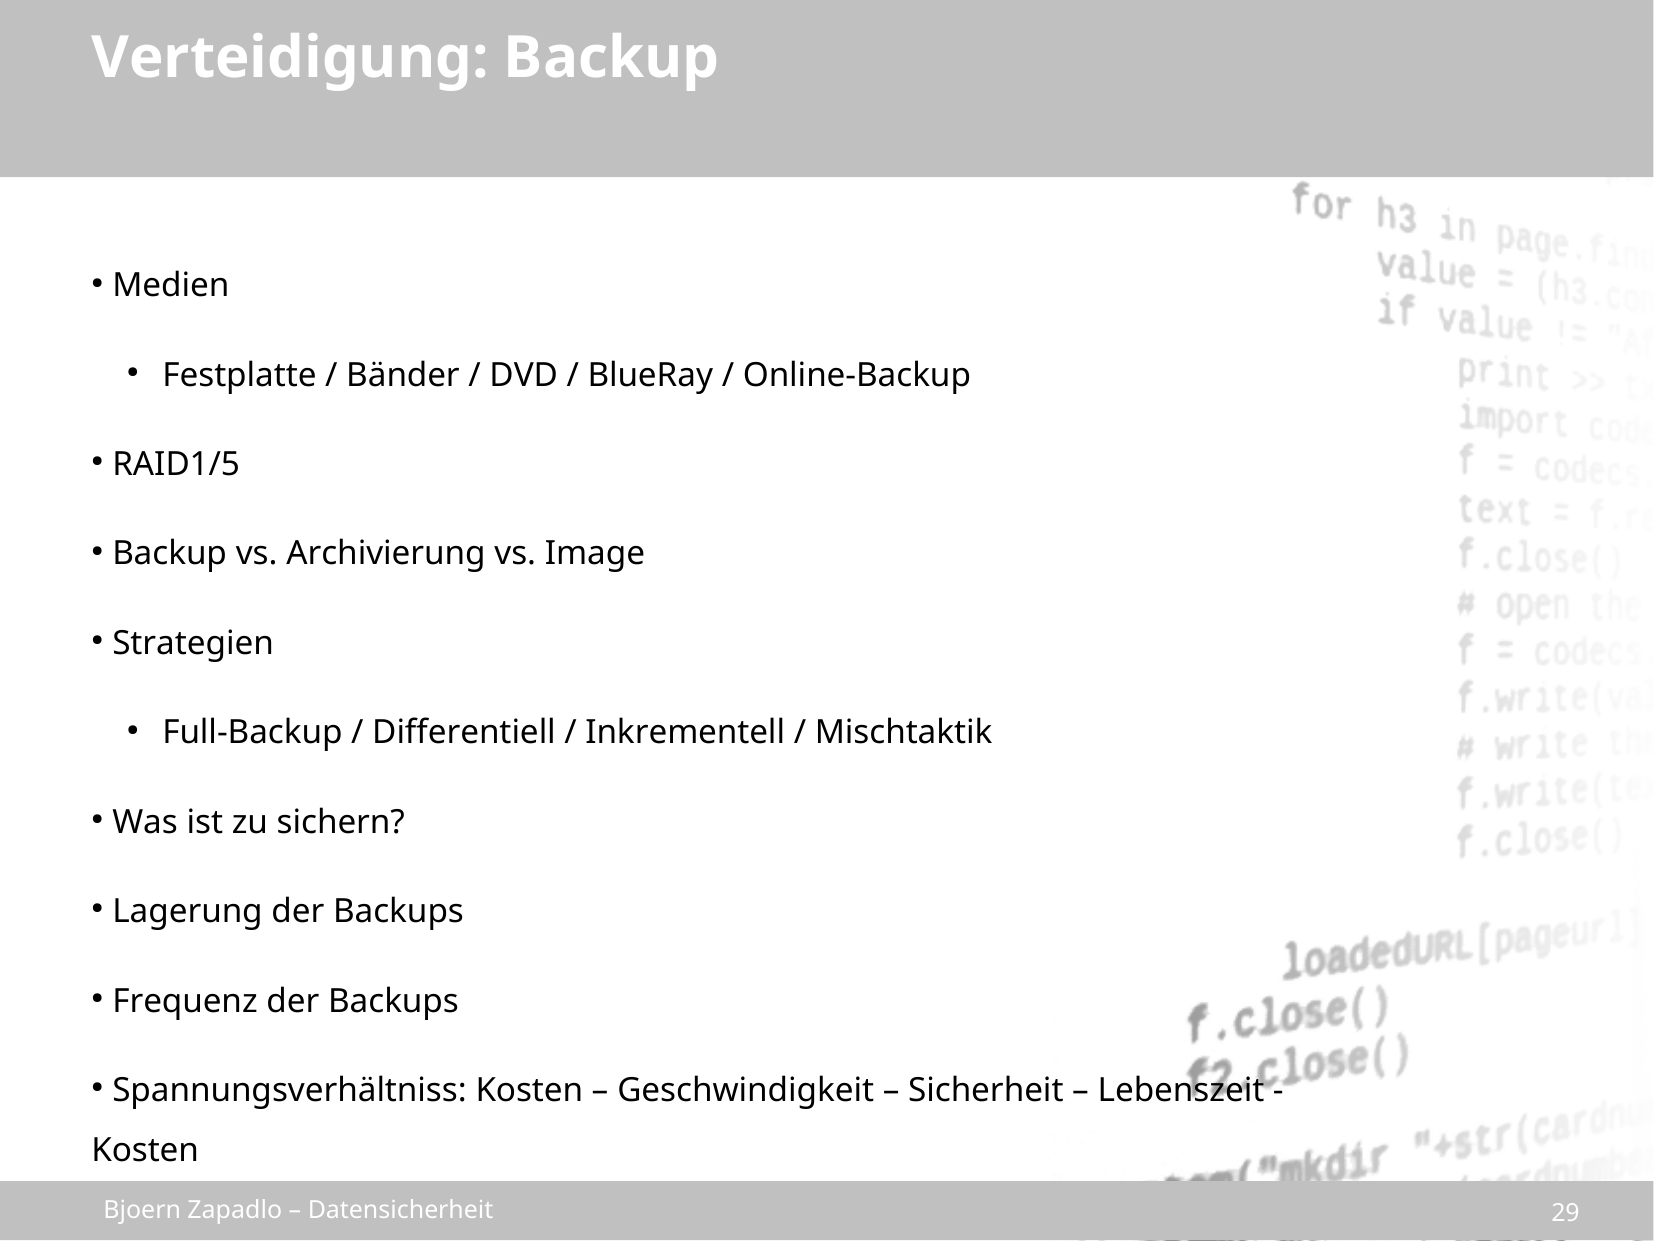

Verteidigung: Backup
 Medien
Festplatte / Bänder / DVD / BlueRay / Online-Backup
 RAID1/5
 Backup vs. Archivierung vs. Image
 Strategien
Full-Backup / Differentiell / Inkrementell / Mischtaktik
 Was ist zu sichern?
 Lagerung der Backups
 Frequenz der Backups
 Spannungsverhältniss: Kosten – Geschwindigkeit – Sicherheit – Lebenszeit - Kosten